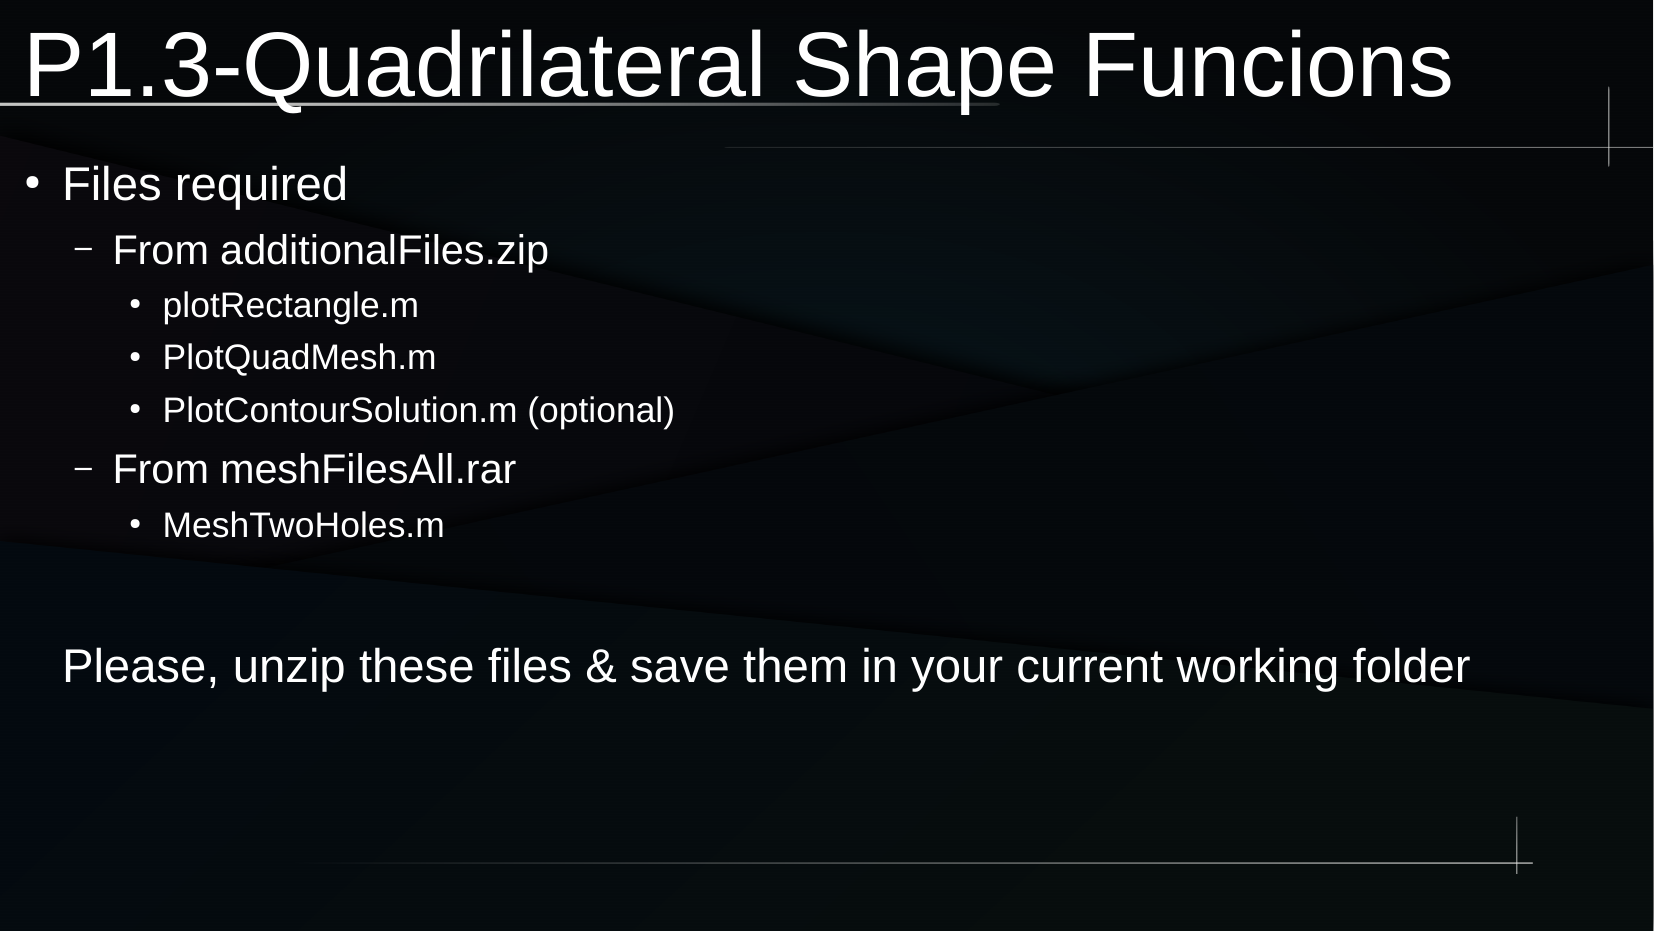

# P1.3-Quadrilateral Shape Funcions
Files required
From additionalFiles.zip
plotRectangle.m
PlotQuadMesh.m
PlotContourSolution.m (optional)
From meshFilesAll.rar
MeshTwoHoles.m
Please, unzip these files & save them in your current working folder